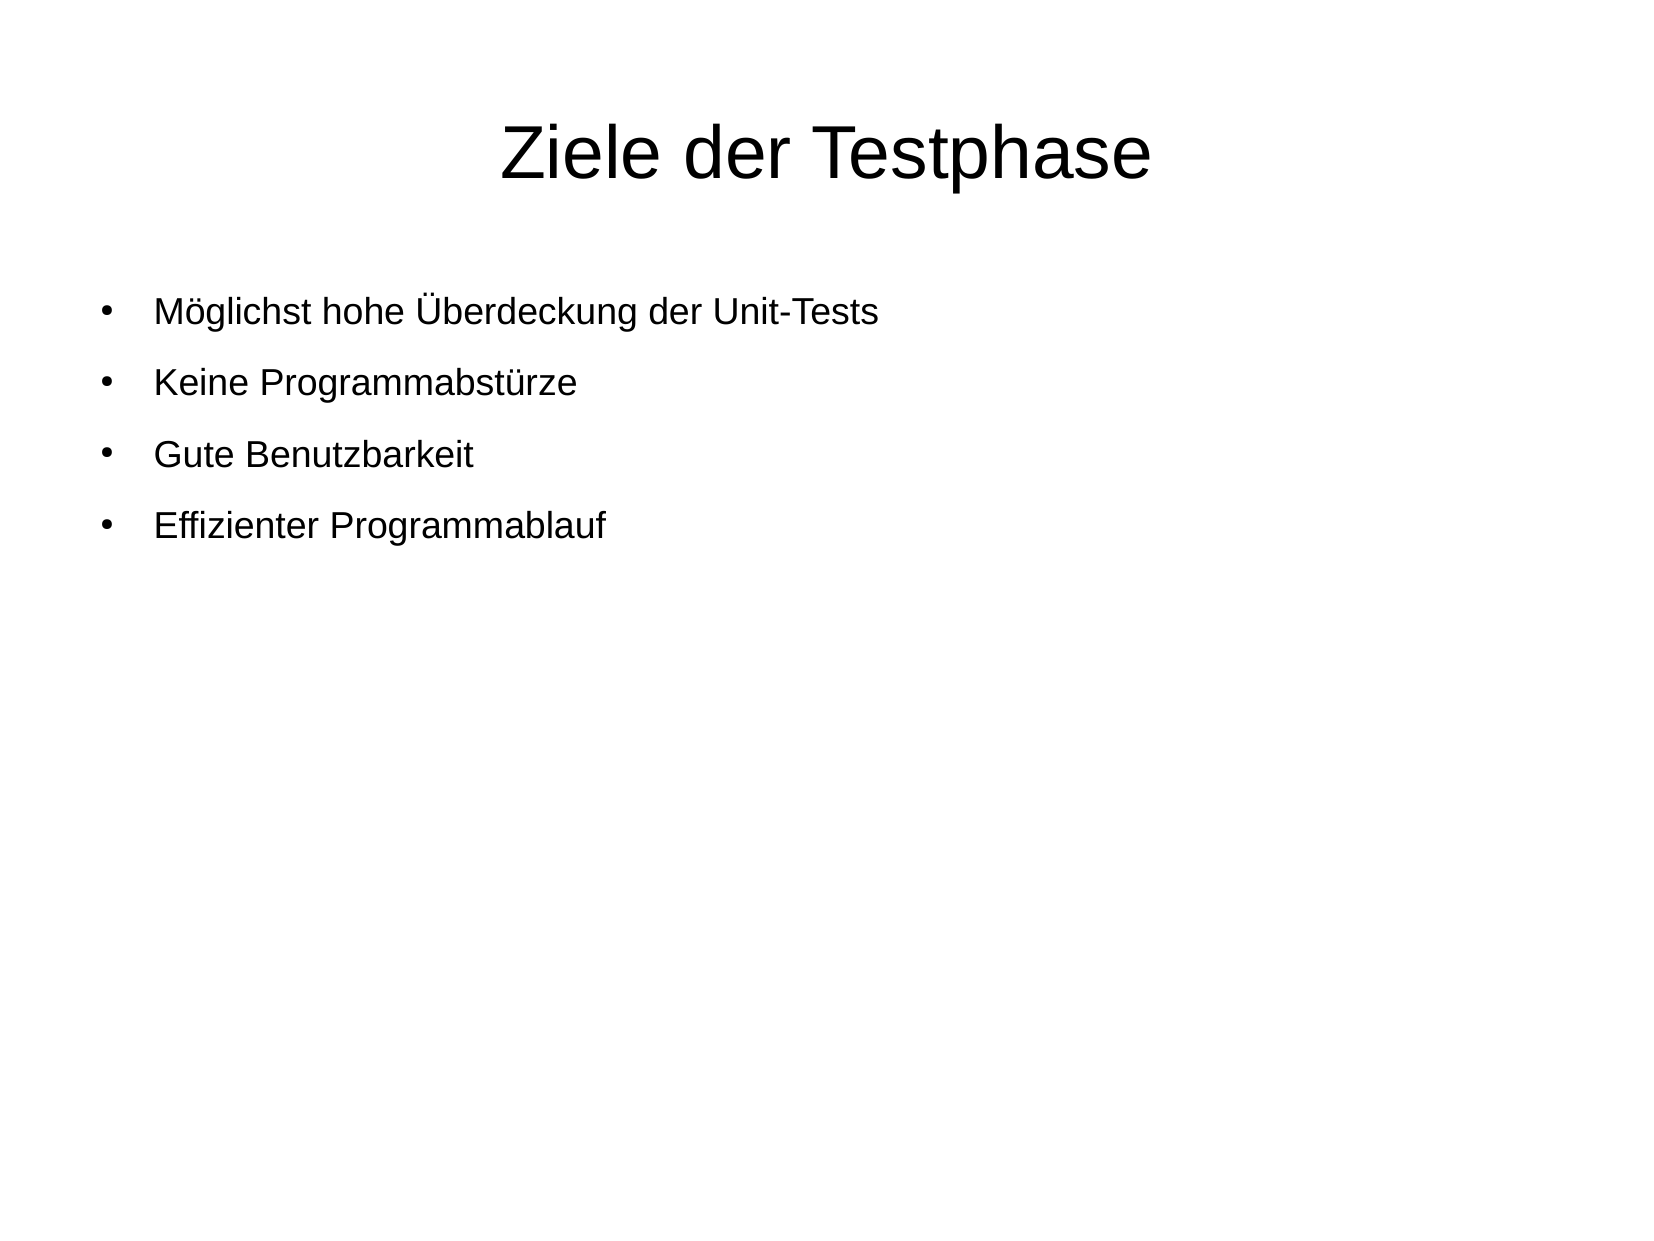

# Ziele der Testphase
Möglichst hohe Überdeckung der Unit-Tests
Keine Programmabstürze
Gute Benutzbarkeit
Effizienter Programmablauf